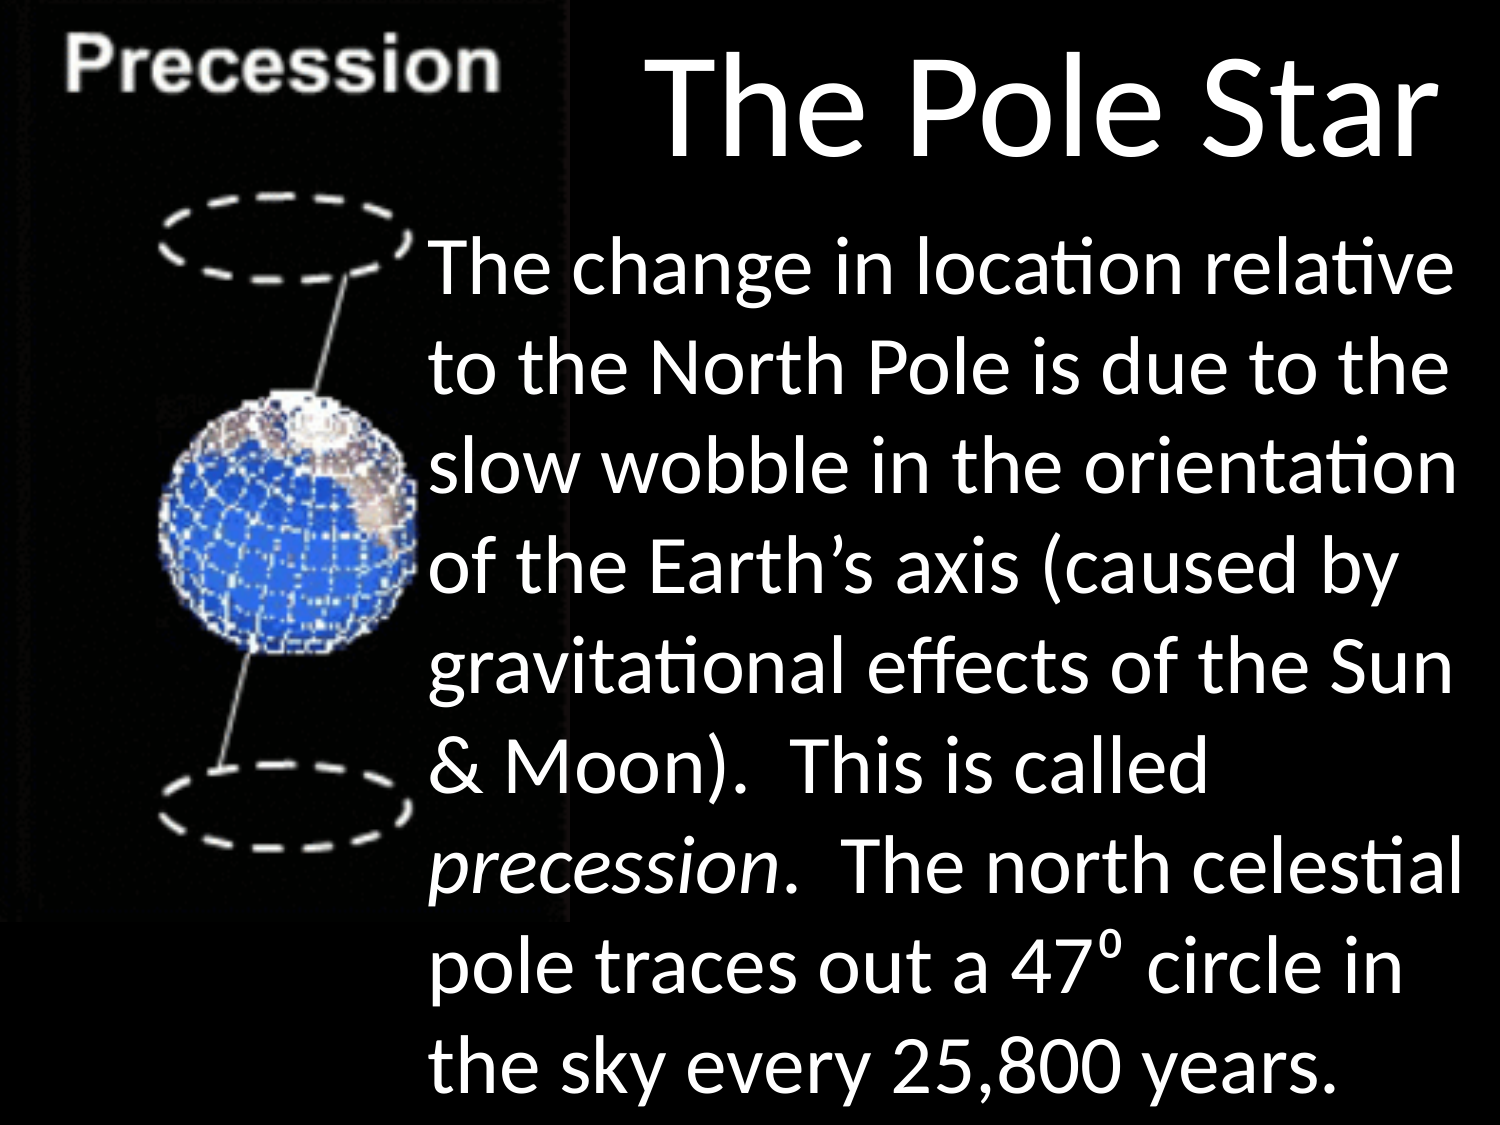

The Pole Star
The change in location relative to the North Pole is due to the slow wobble in the orientation of the Earth’s axis (caused by gravitational effects of the Sun & Moon). This is called precession. The north celestial pole traces out a 47⁰ circle in the sky every 25,800 years.